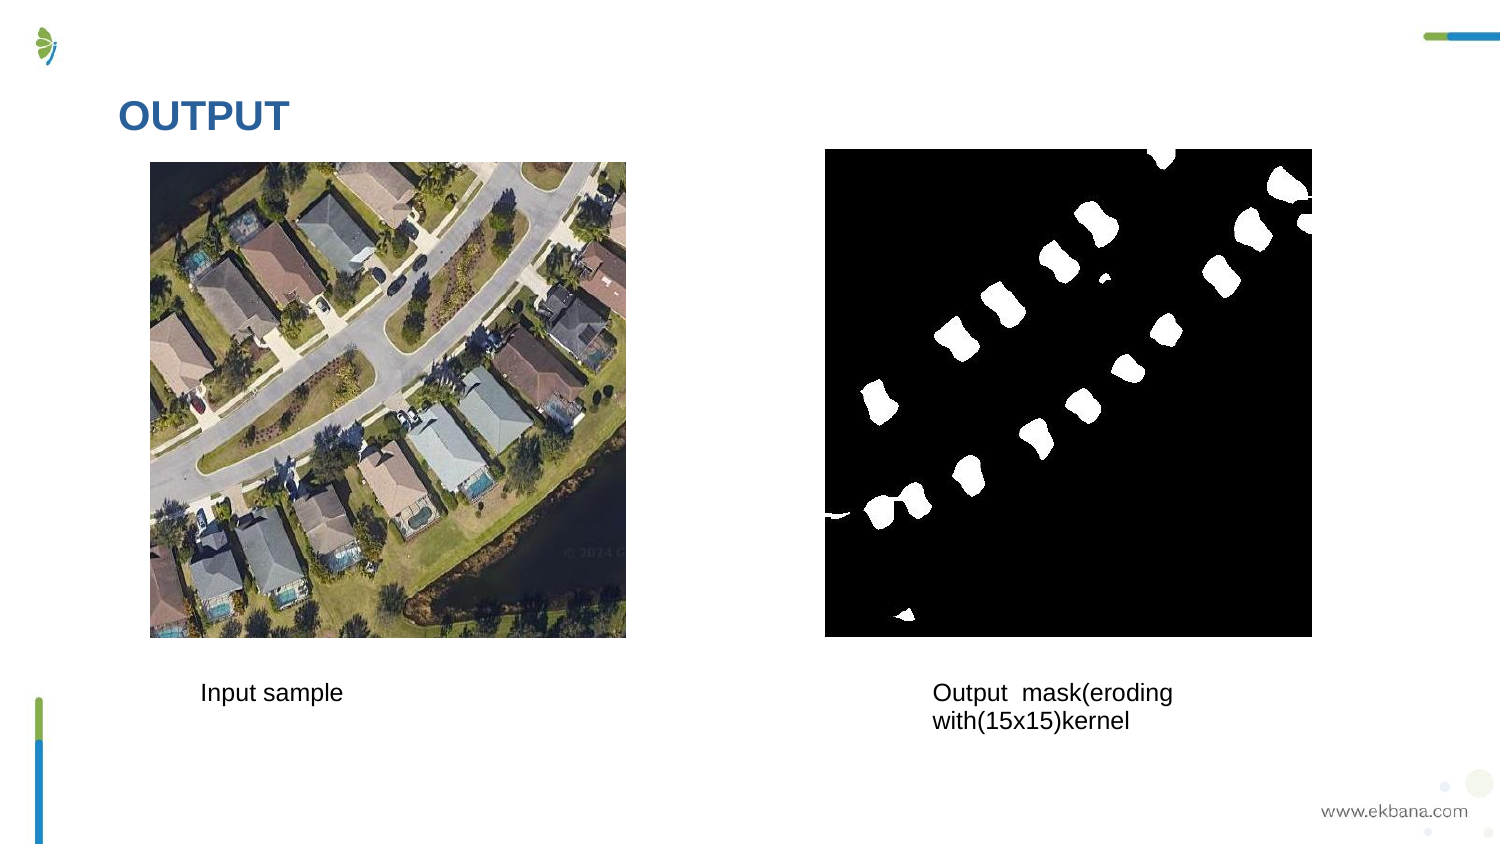

# OUTPUT
Input sample
Output mask(eroding with(15x15)kernel